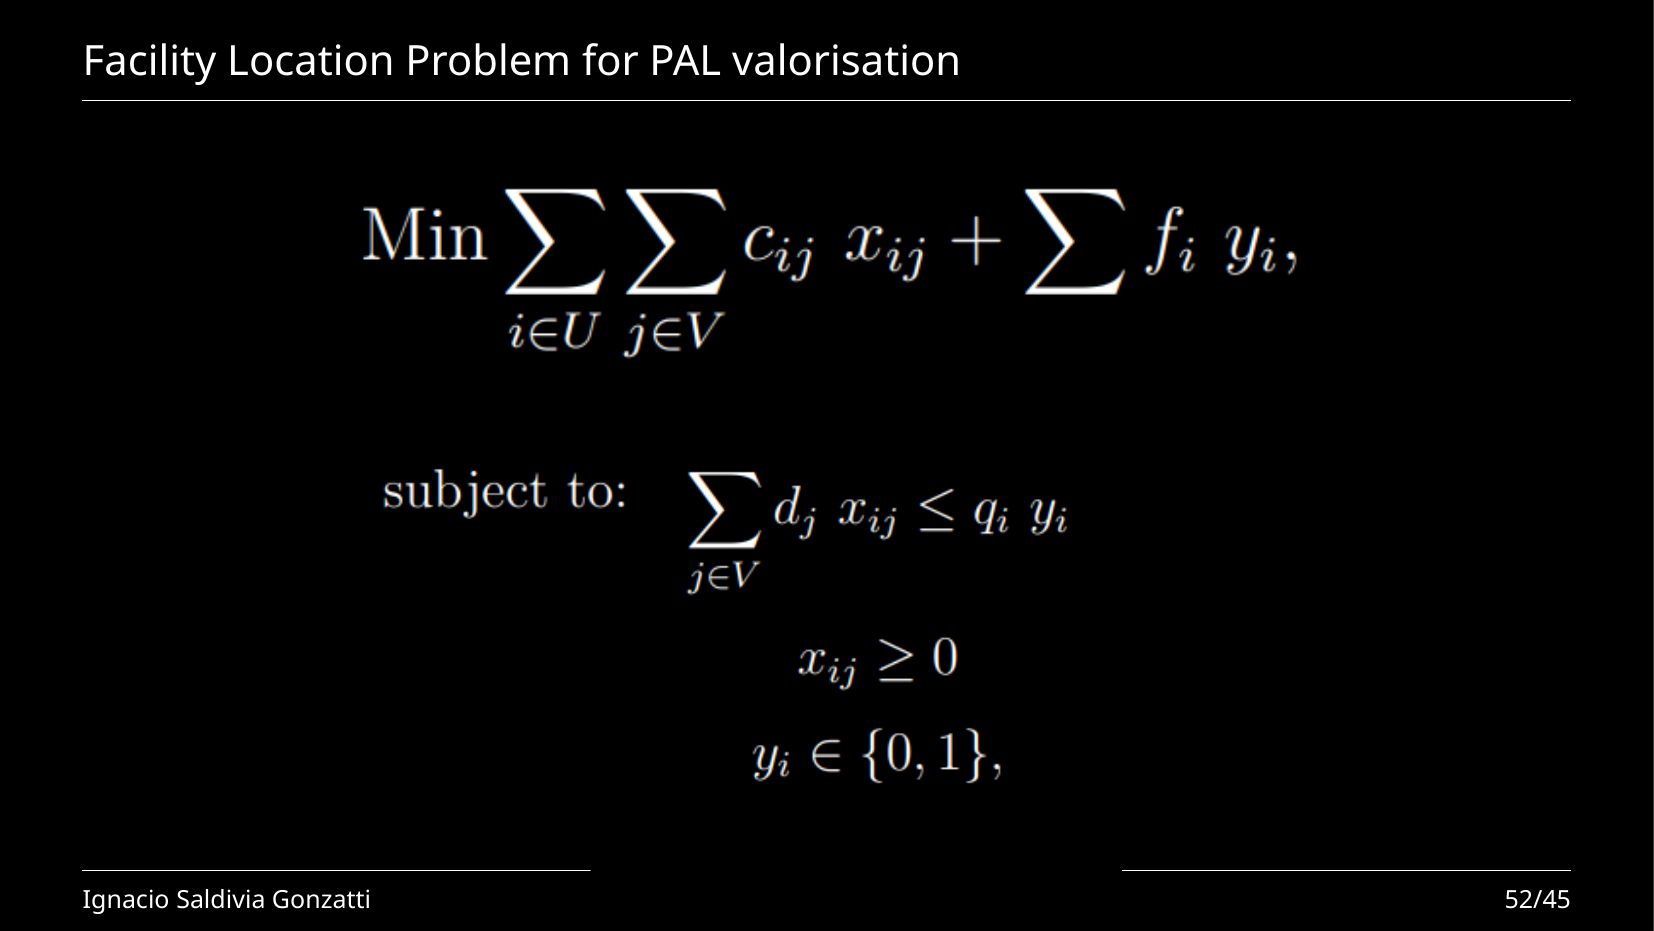

# Facility Location Problem for PAL valorisation
Ignacio Saldivia Gonzatti
52